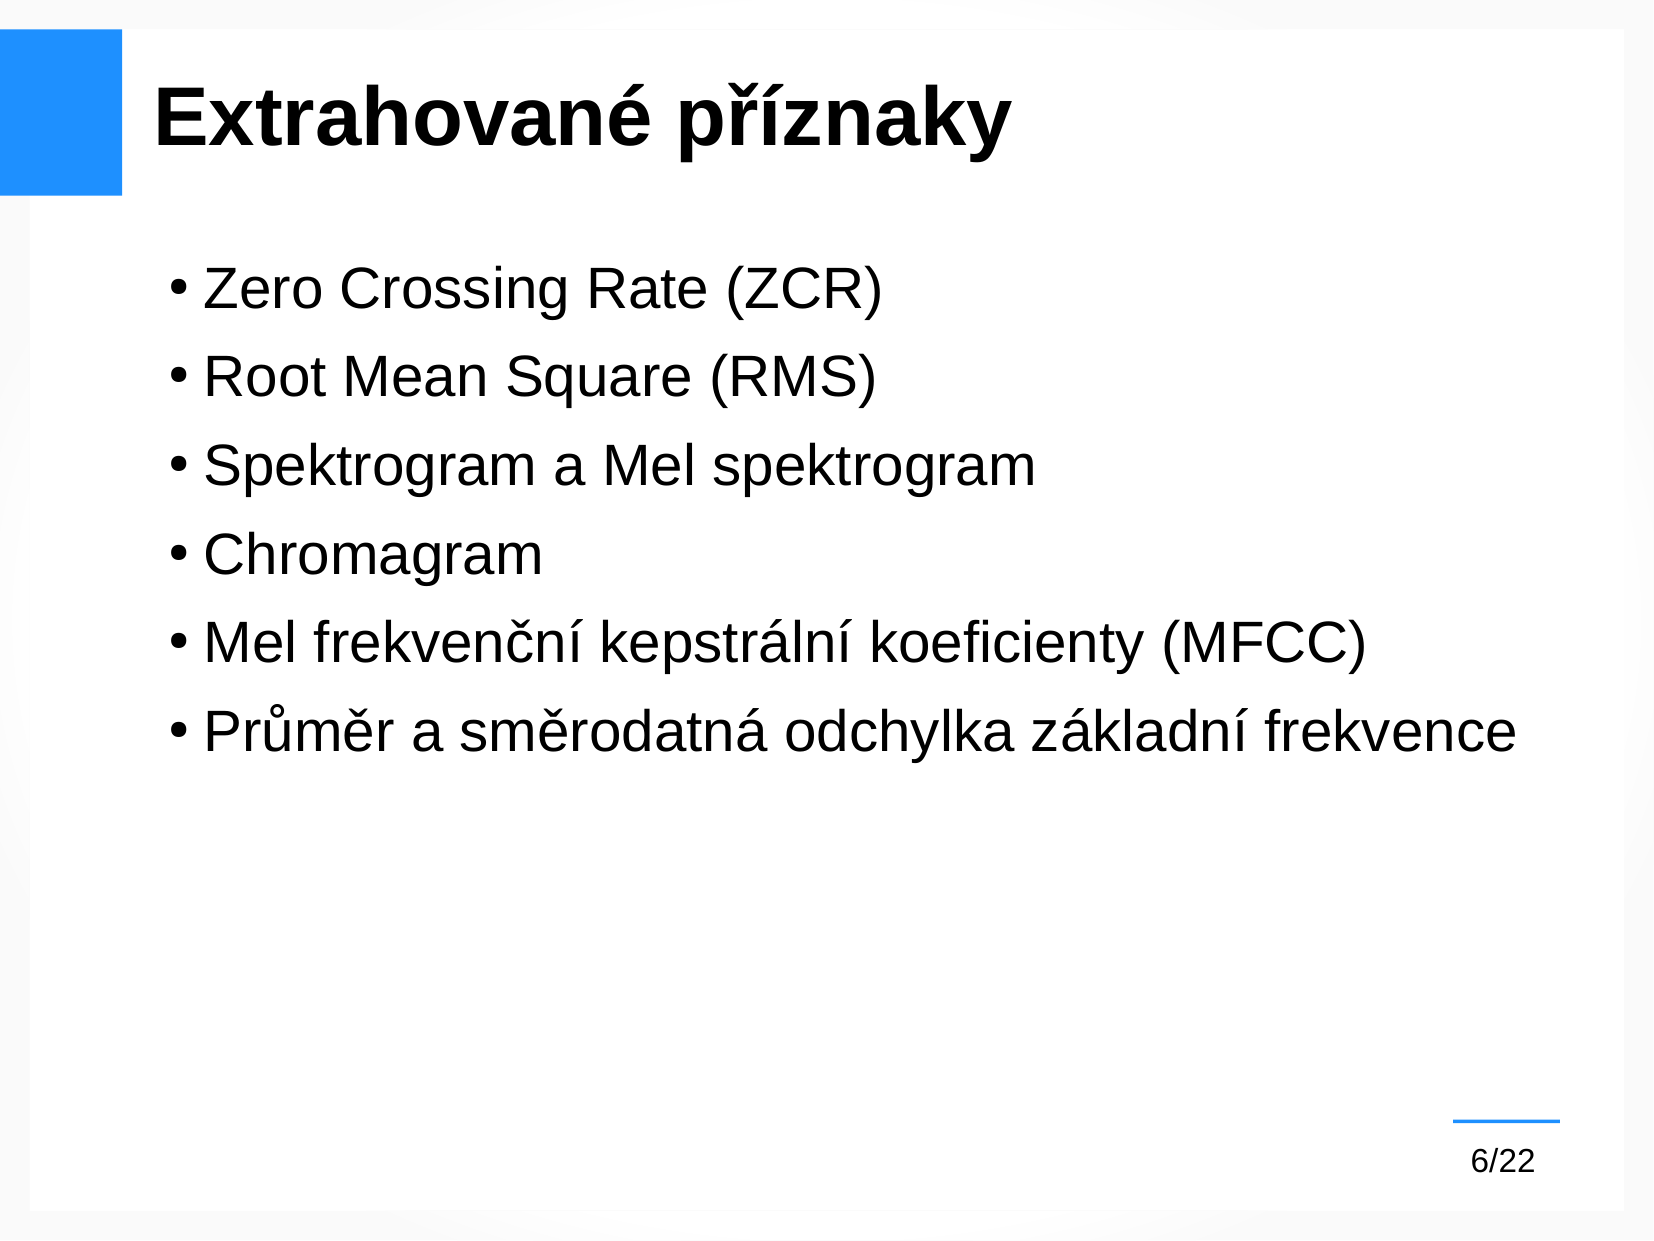

# Extrahované příznaky
Zero Crossing Rate (ZCR)
Root Mean Square (RMS)
Spektrogram a Mel spektrogram
Chromagram
Mel frekvenční kepstrální koeficienty (MFCC)
Průměr a směrodatná odchylka základní frekvence
6